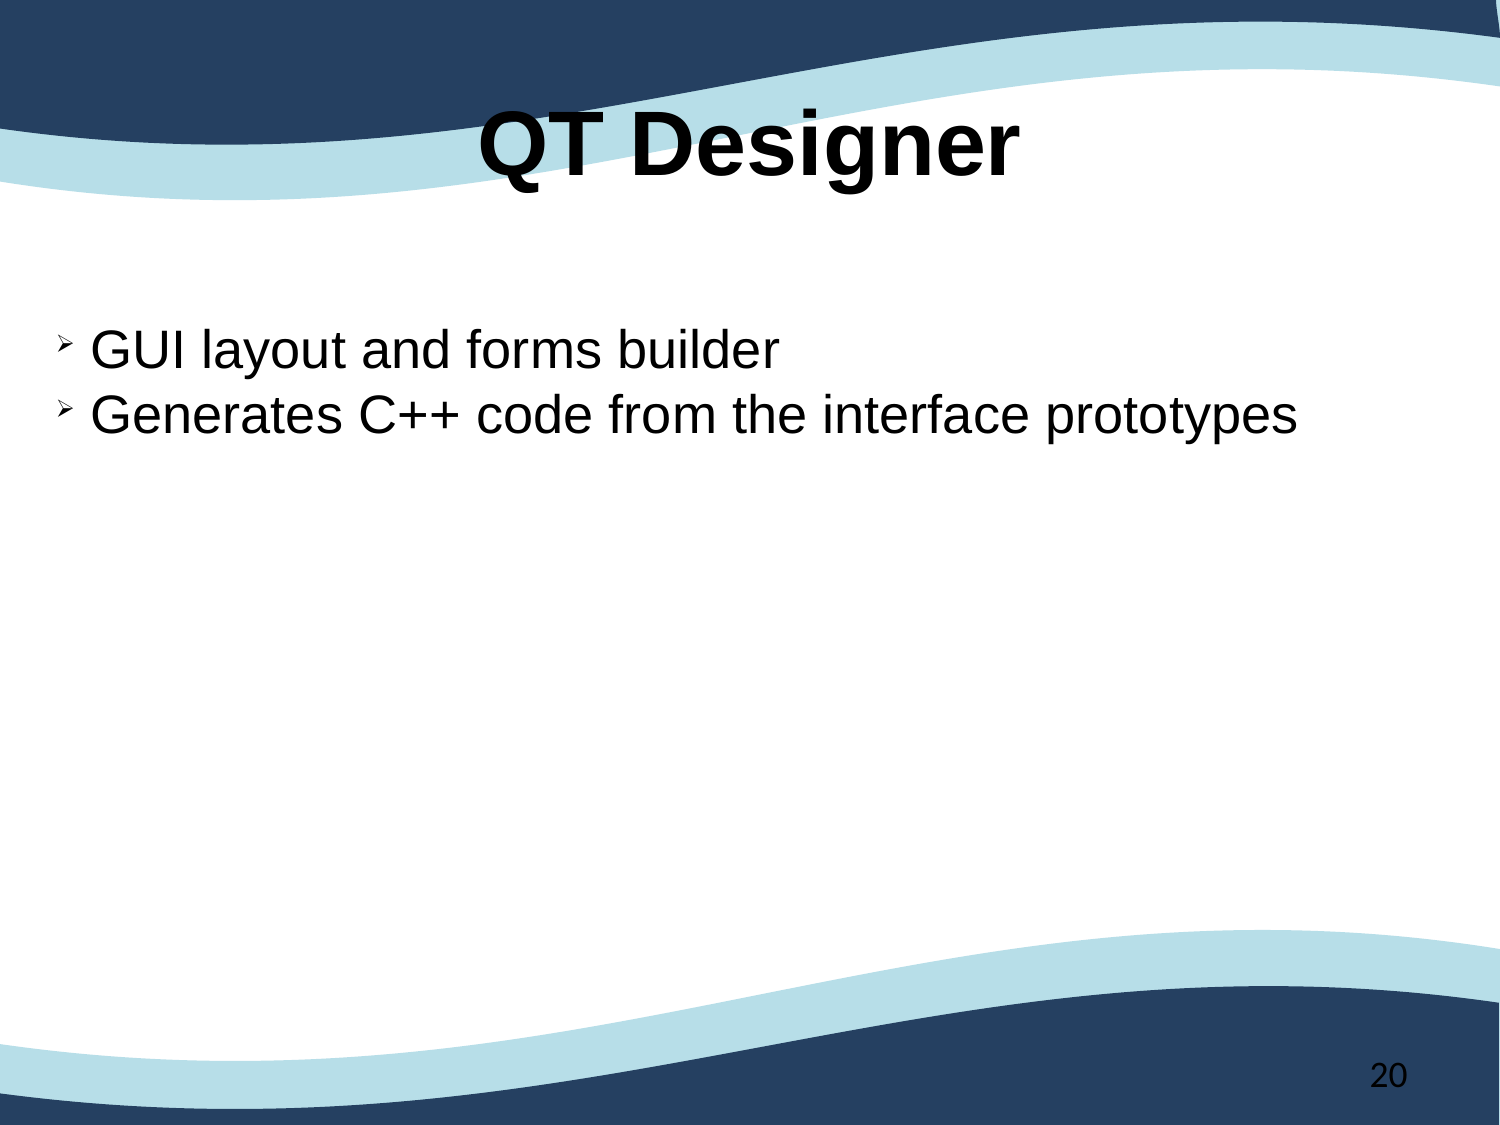

# QT Designer
 GUI layout and forms builder
 Generates C++ code from the interface prototypes
20